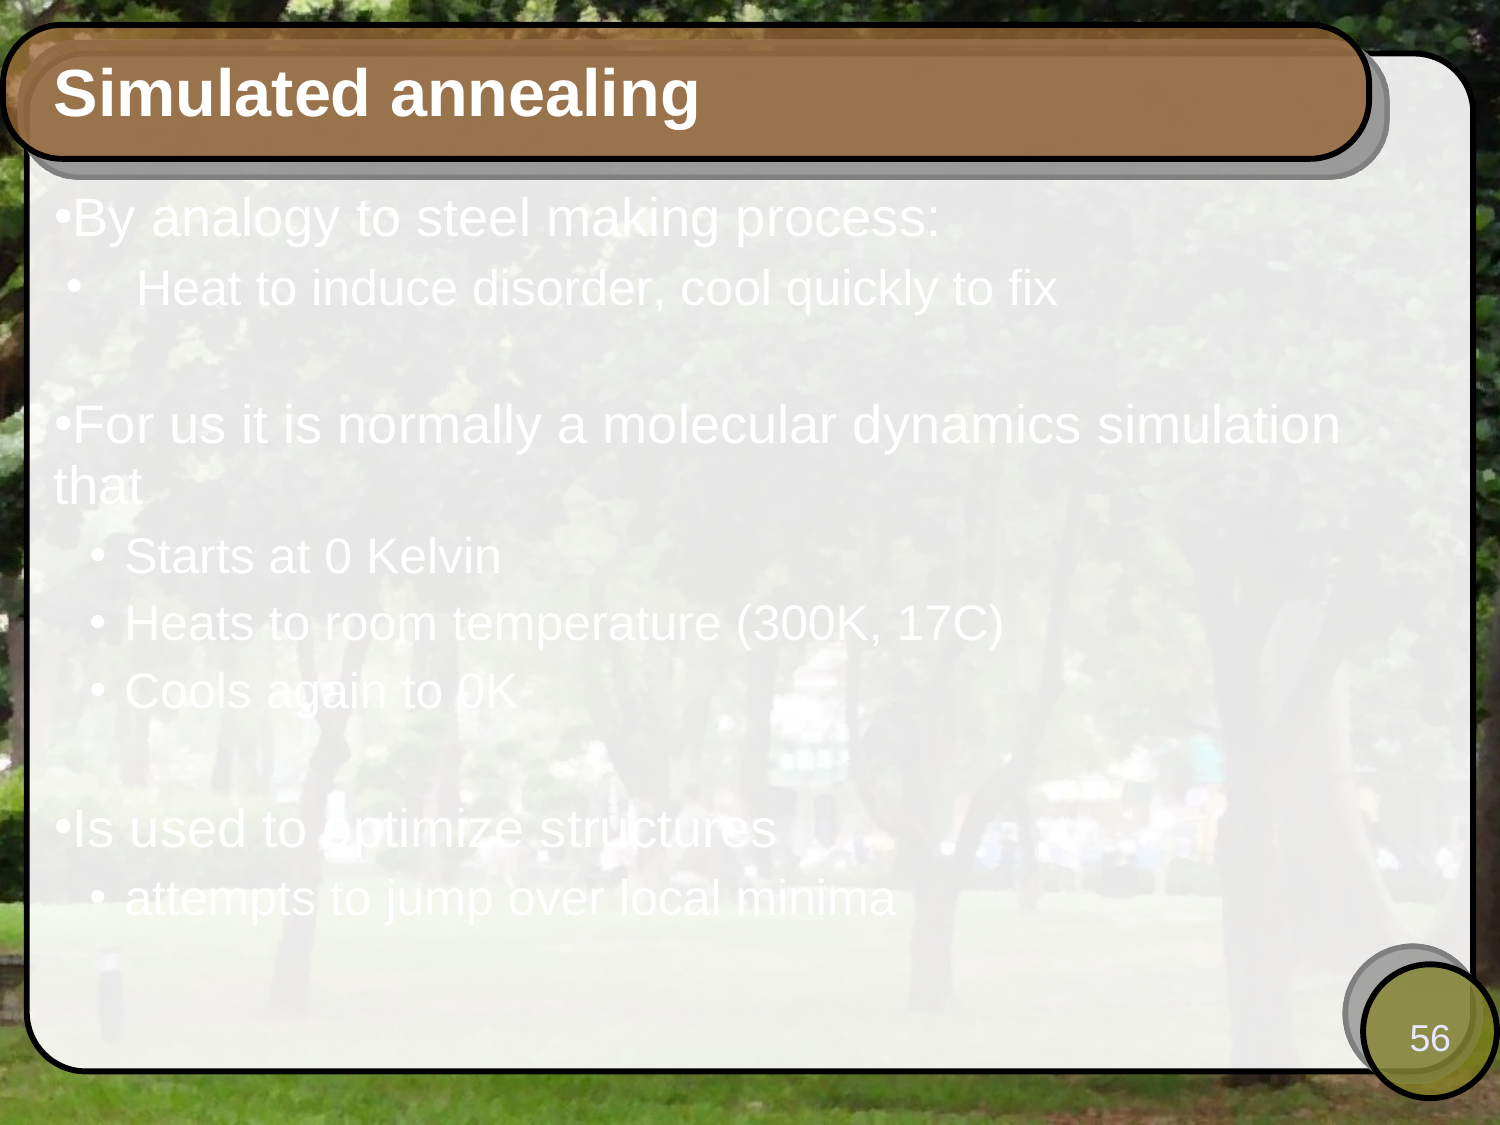

# Simulated annealing
By analogy to steel making process:
Heat to induce disorder, cool quickly to fix
For us it is normally a molecular dynamics simulation that
Starts at 0 Kelvin
Heats to room temperature (300K, 17C)
Cools again to 0K
Is used to optimize structures
attempts to jump over local minima
56